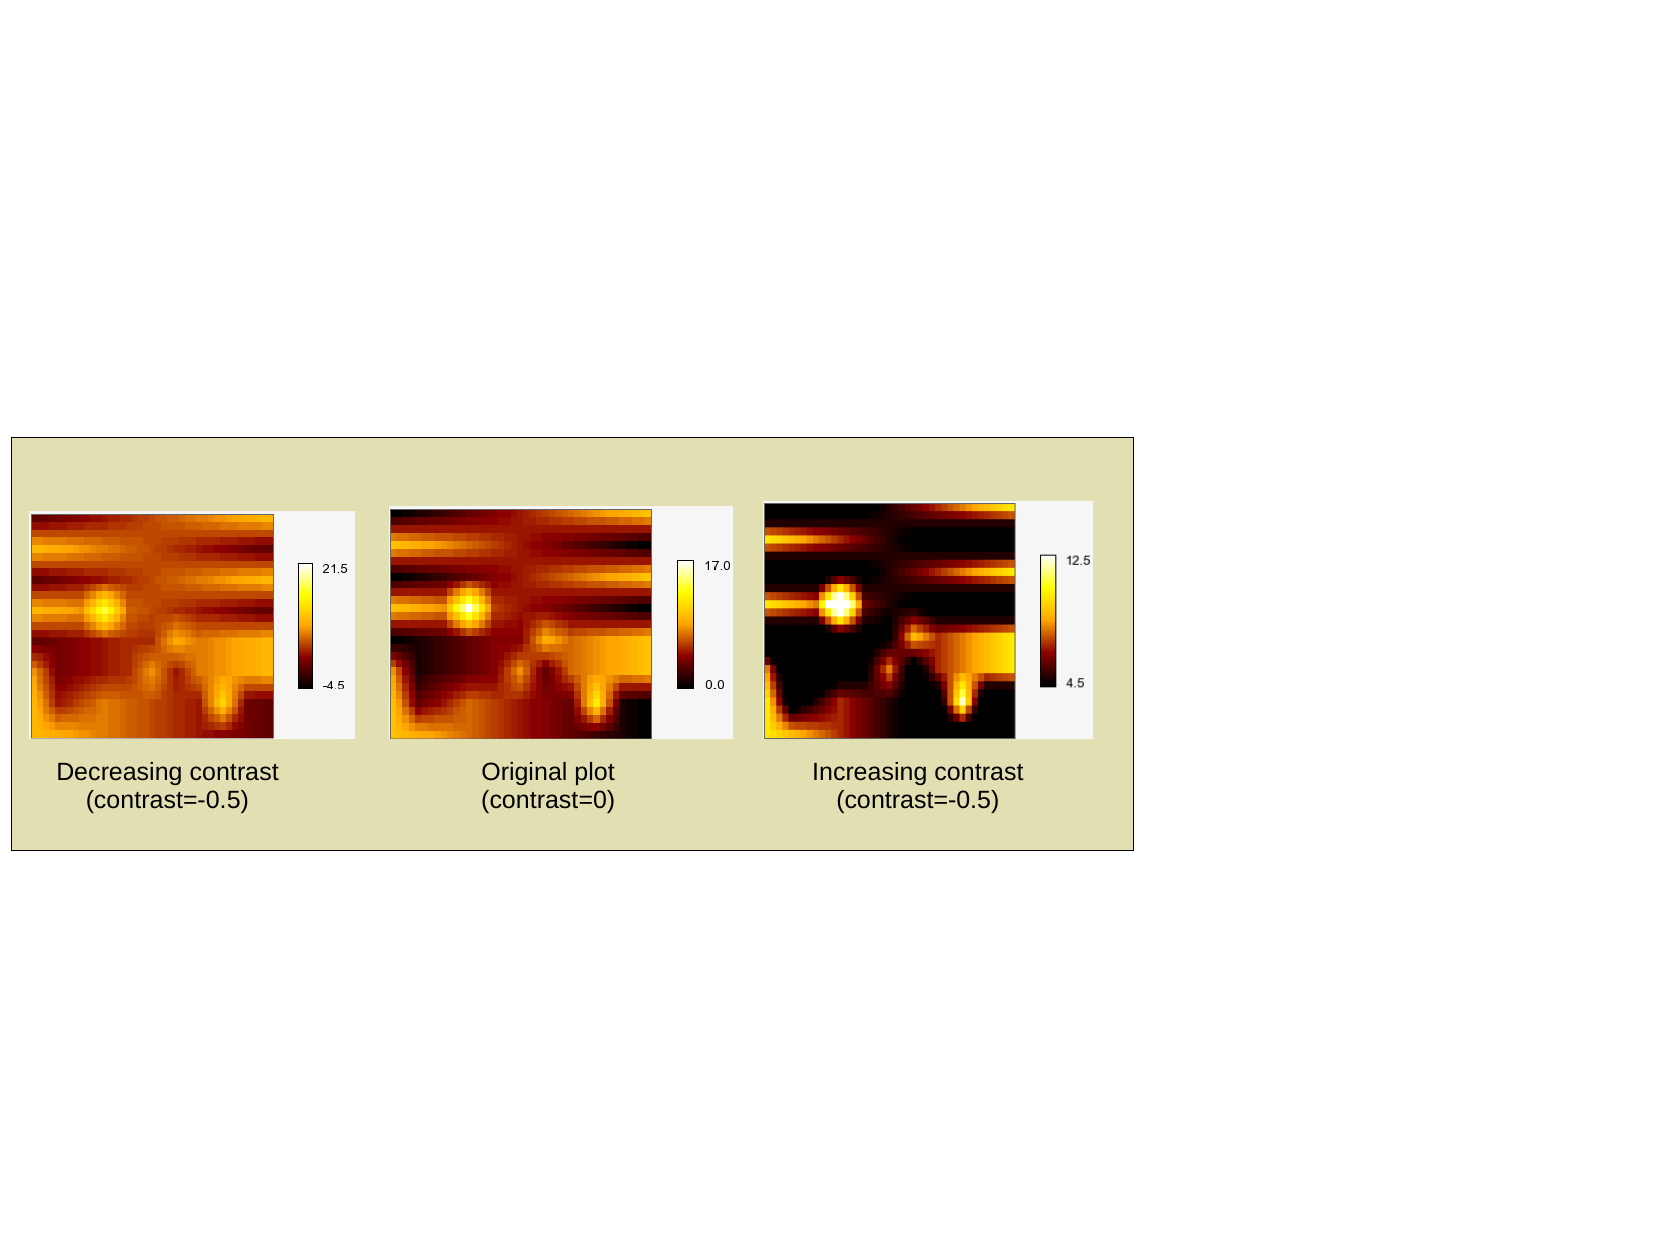

Original plot
(contrast=0)
Decreasing contrast
(contrast=-0.5)
Increasing contrast
(contrast=-0.5)